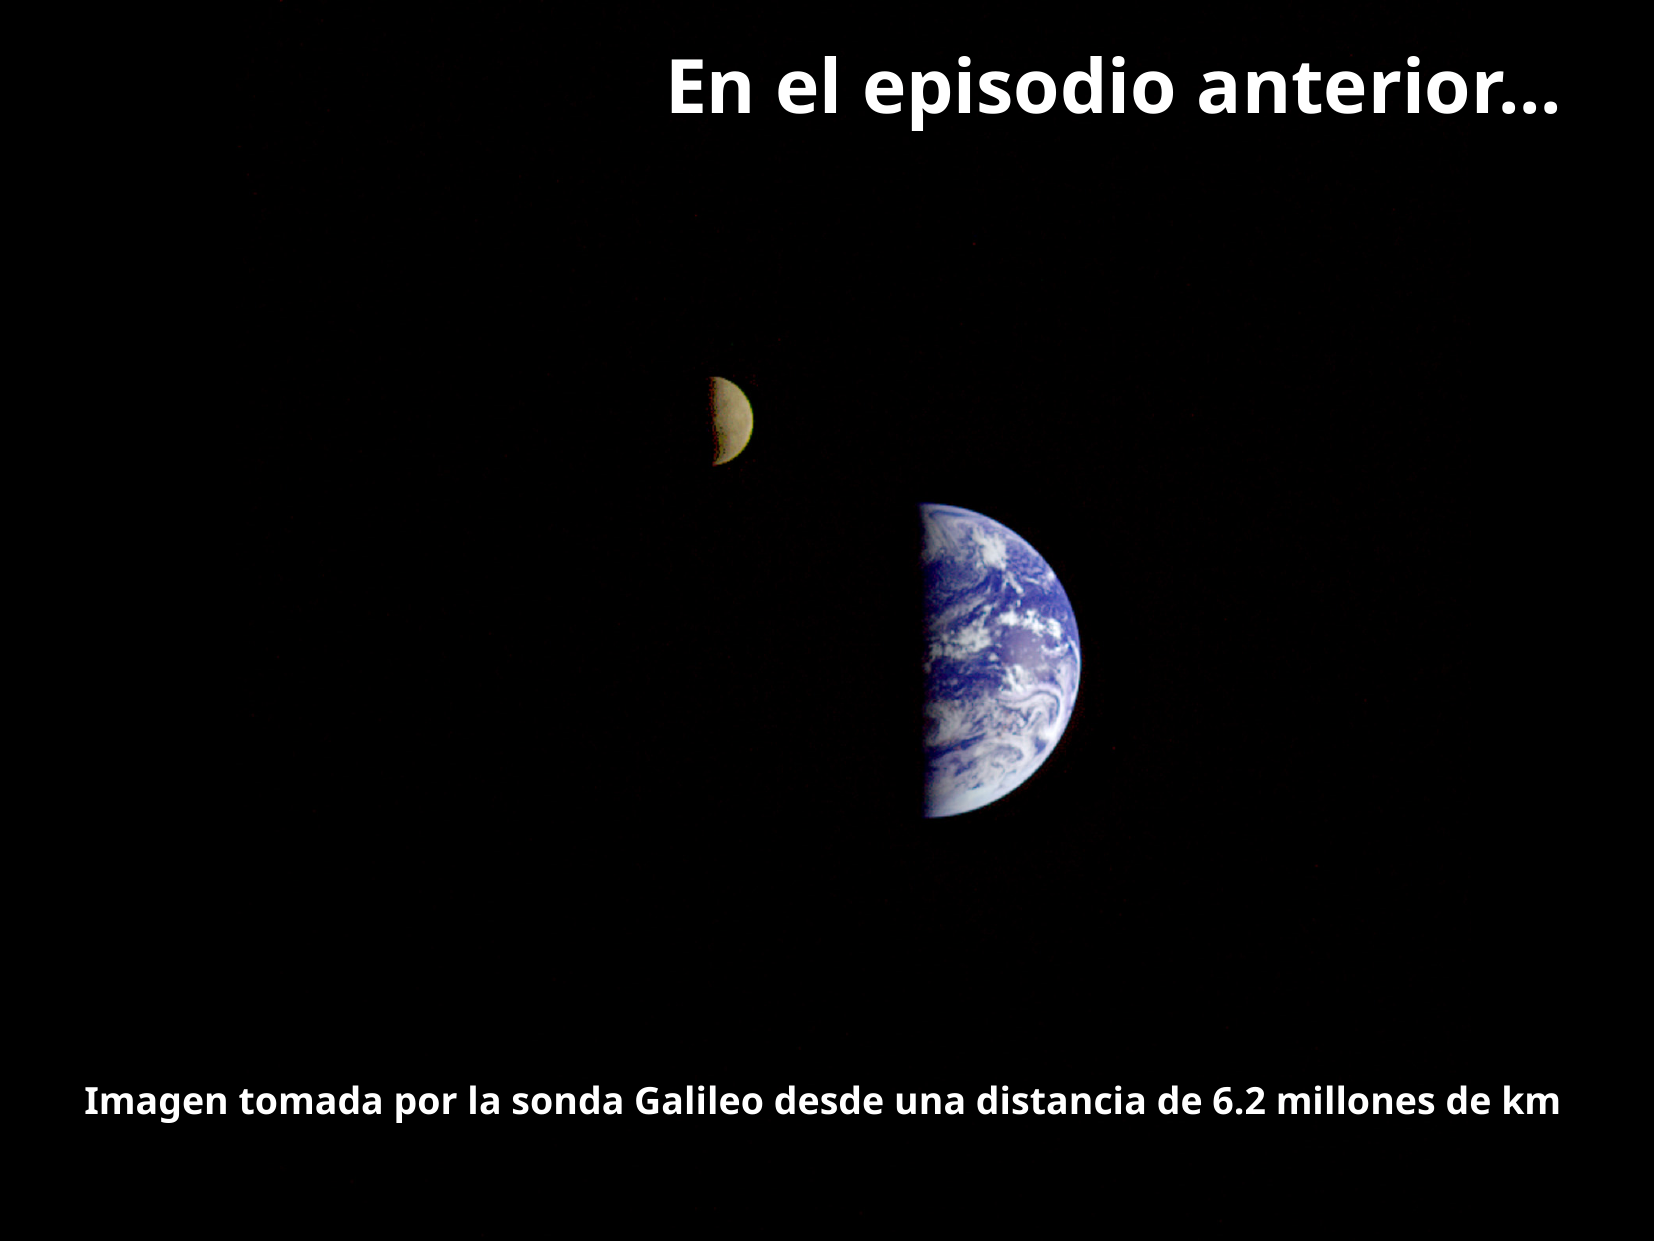

Imagen tomada por la sonda Galileo desde una distancia de 6.2 millones de km
# En el episodio anterior...
L. Nuñez - H. Asorey - A. Estupiñan - Fisica Para Todos
2